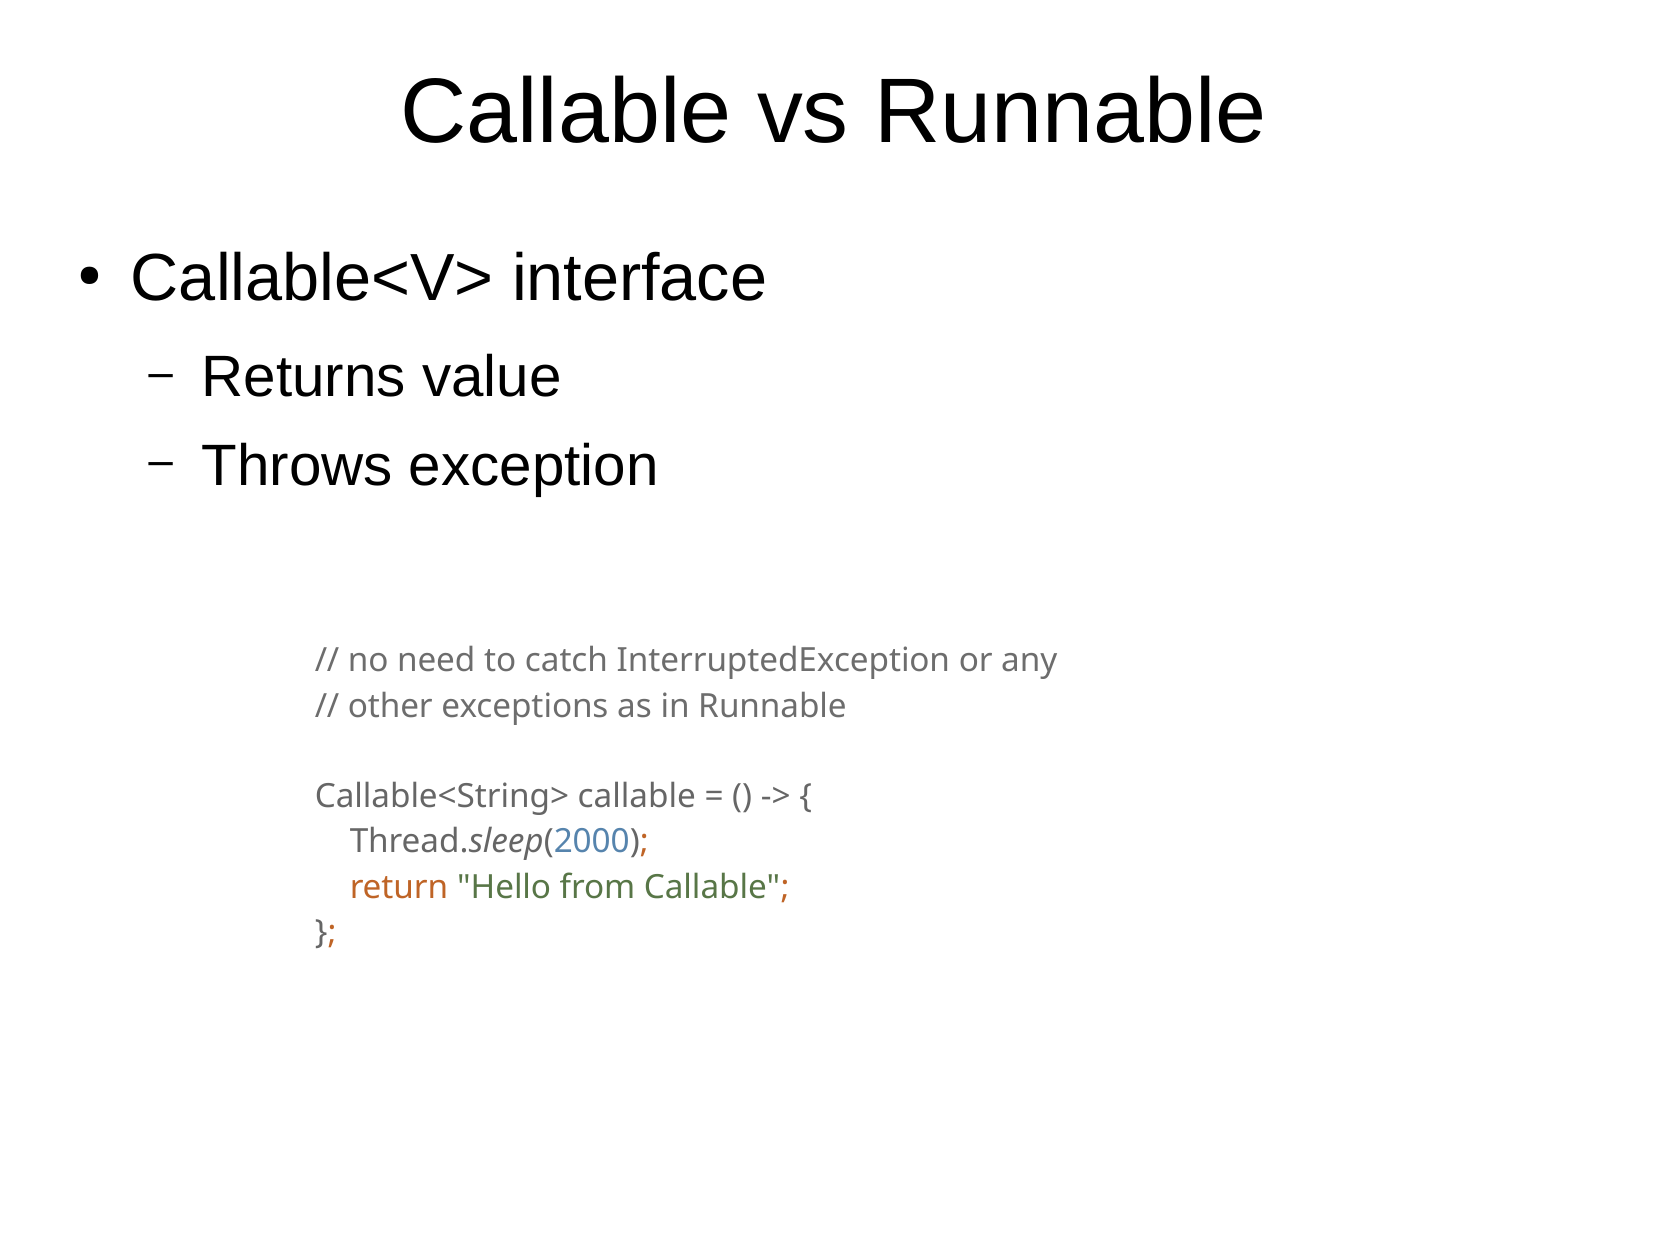

# Callable vs Runnable
Callable<V> interface
Returns value
Throws exception
// no need to catch InterruptedException or any
// other exceptions as in Runnable
Callable<String> callable = () -> {
 Thread.sleep(2000);
 return "Hello from Callable";
};